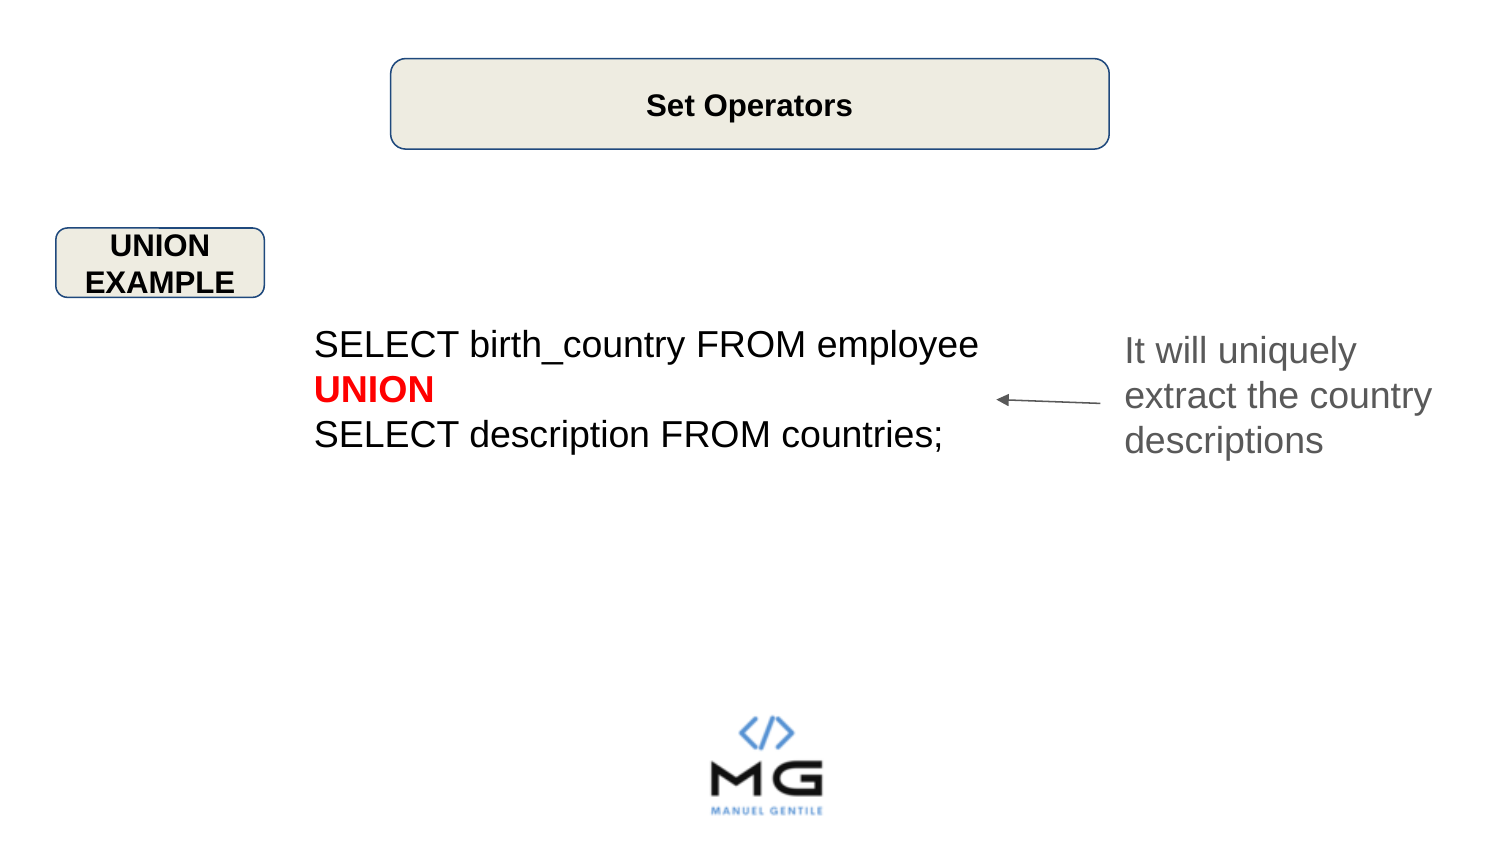

Set Operators
UNION
EXAMPLE
SELECT birth_country FROM employee
UNION
SELECT description FROM countries;
It will uniquely extract the country descriptions